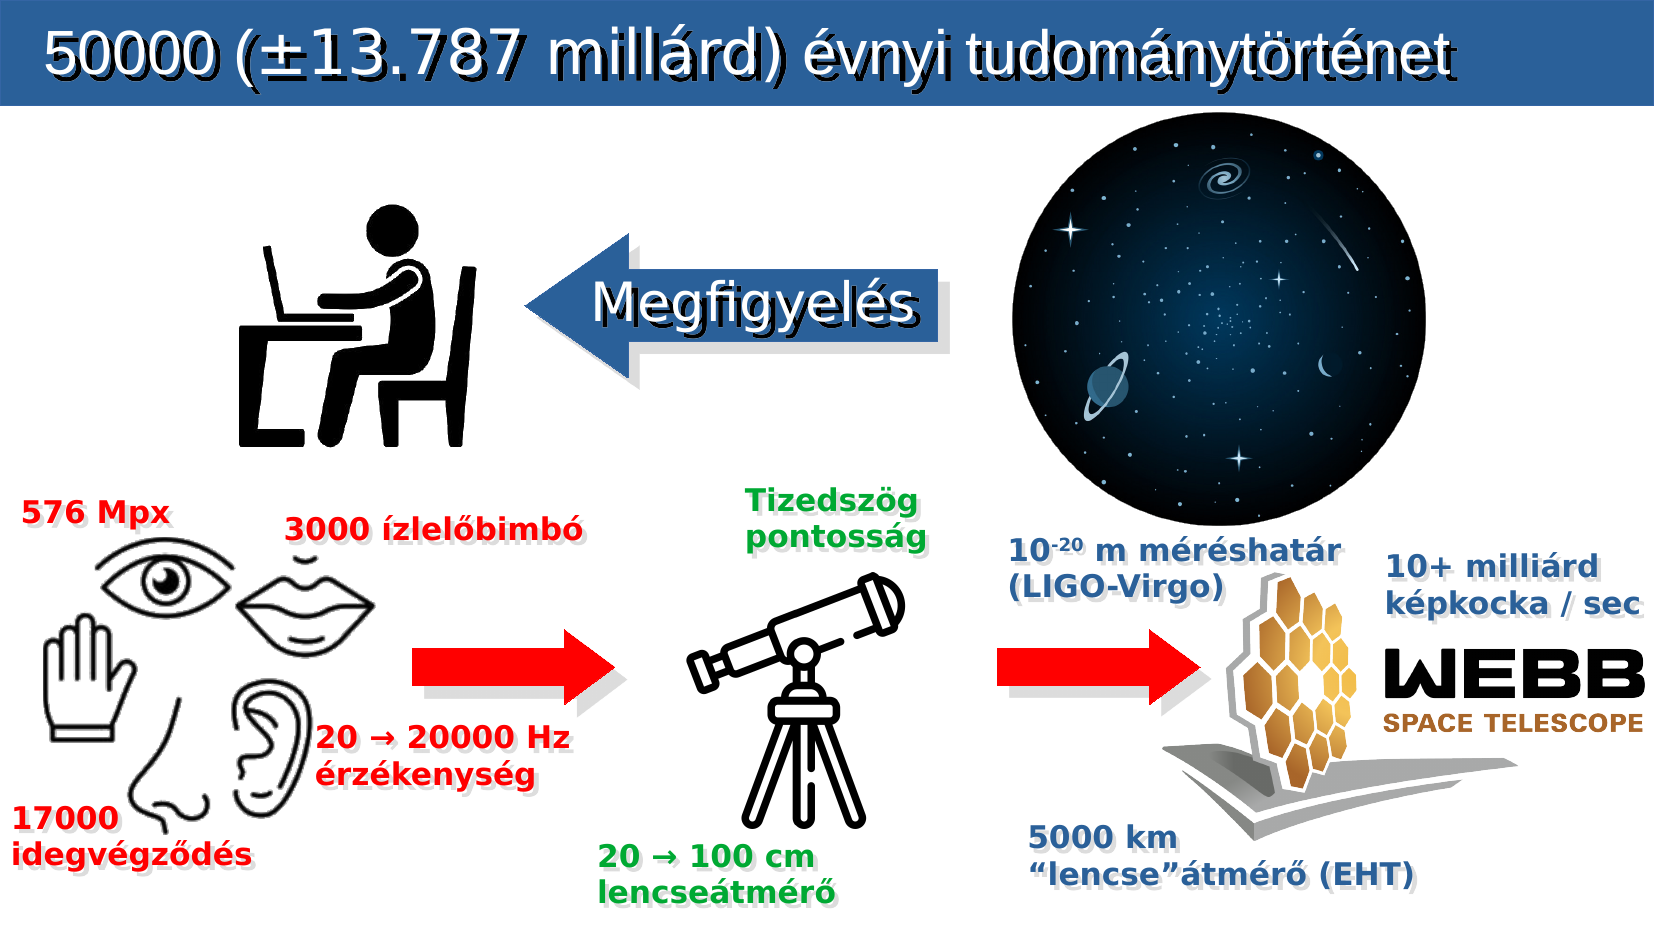

# 50000 (±13.787 millárd) évnyi tudománytörténet
Megfigyelés
Tizedszög
pontosság
576 Mpx
3000 ízlelőbimbó
10-20 m méréshatár
(LIGO-Virgo)
10+ milliárd
képkocka / sec
20 → 20000 Hz
érzékenység
17000
idegvégződés
5000 km
“lencse”átmérő (EHT)
20 → 100 cm
lencseátmérő